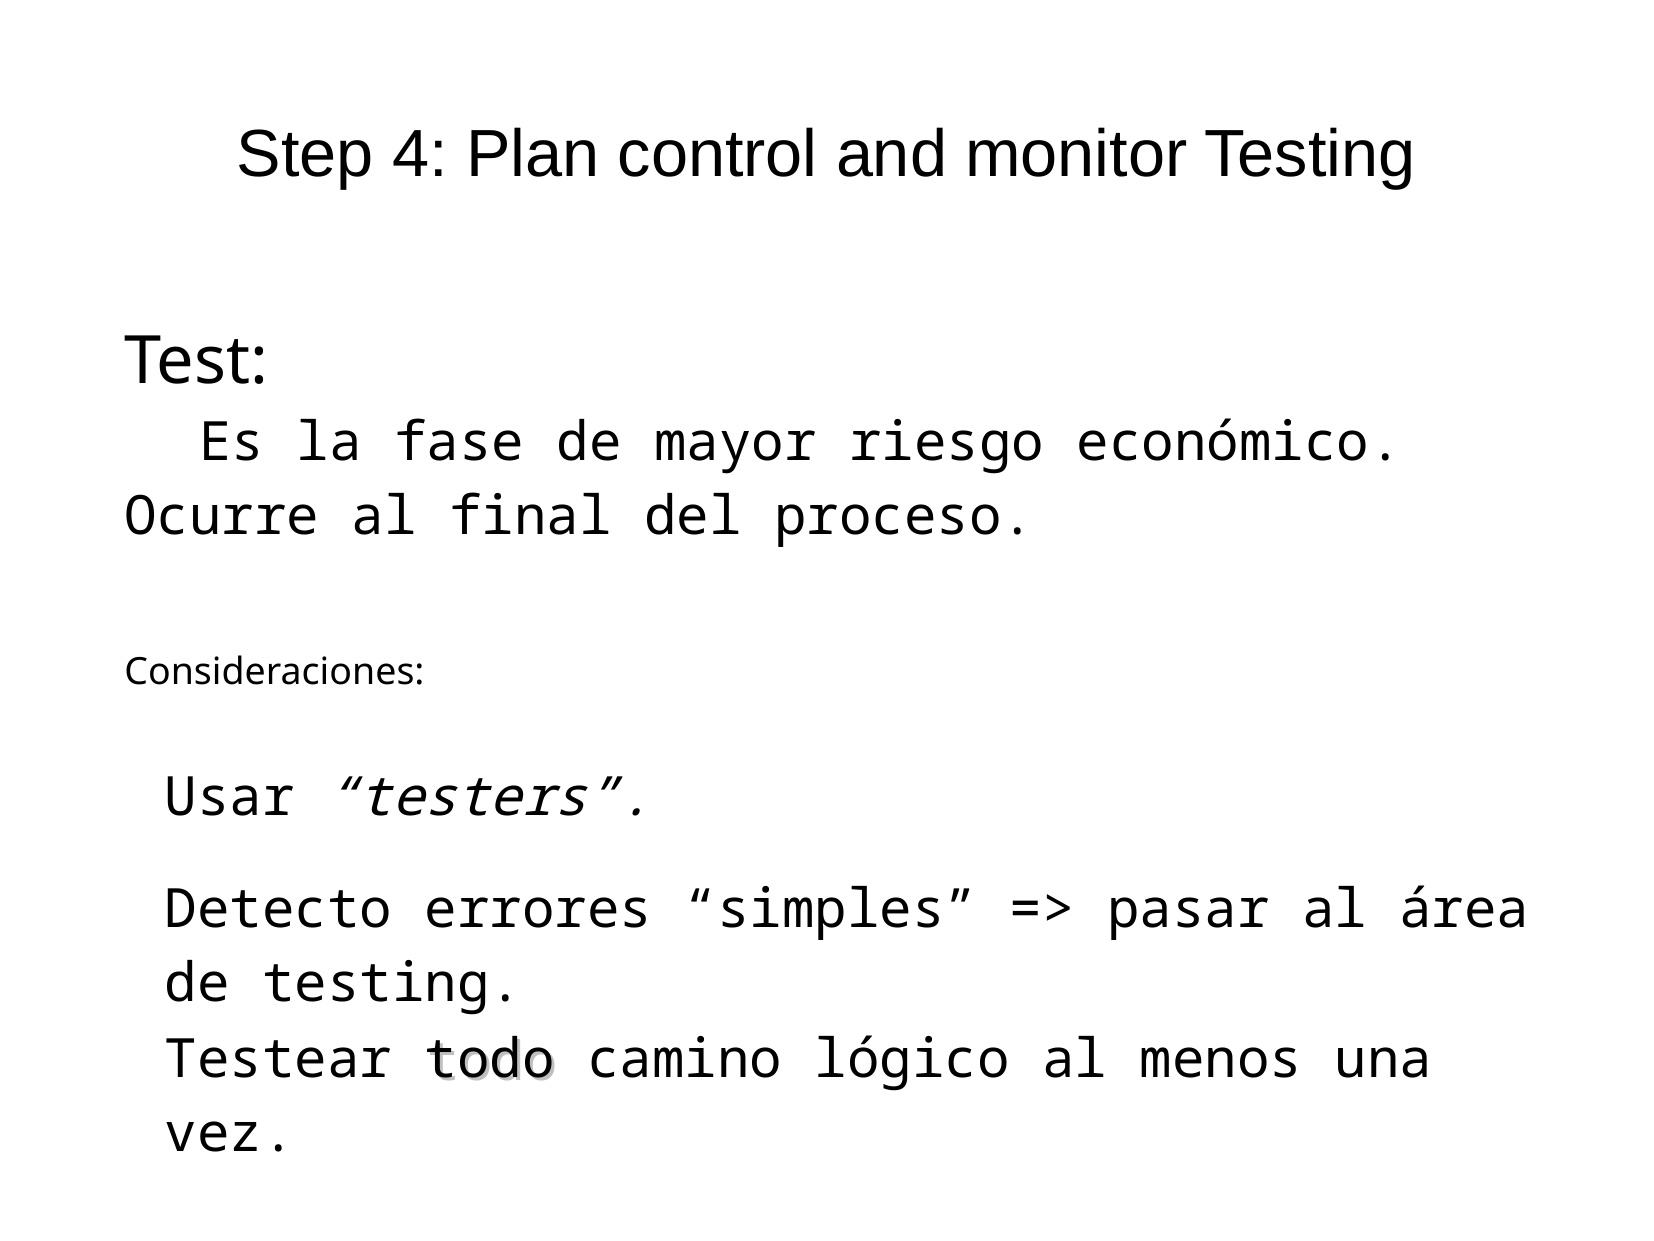

# Step 4: Plan control and monitor Testing
Test:
Es la fase de mayor riesgo económico.
Ocurre al final del proceso.
Consideraciones:
Usar “testers”.
Detecto errores “simples” => pasar al área de testing.
Testear todo camino lógico al menos una vez.